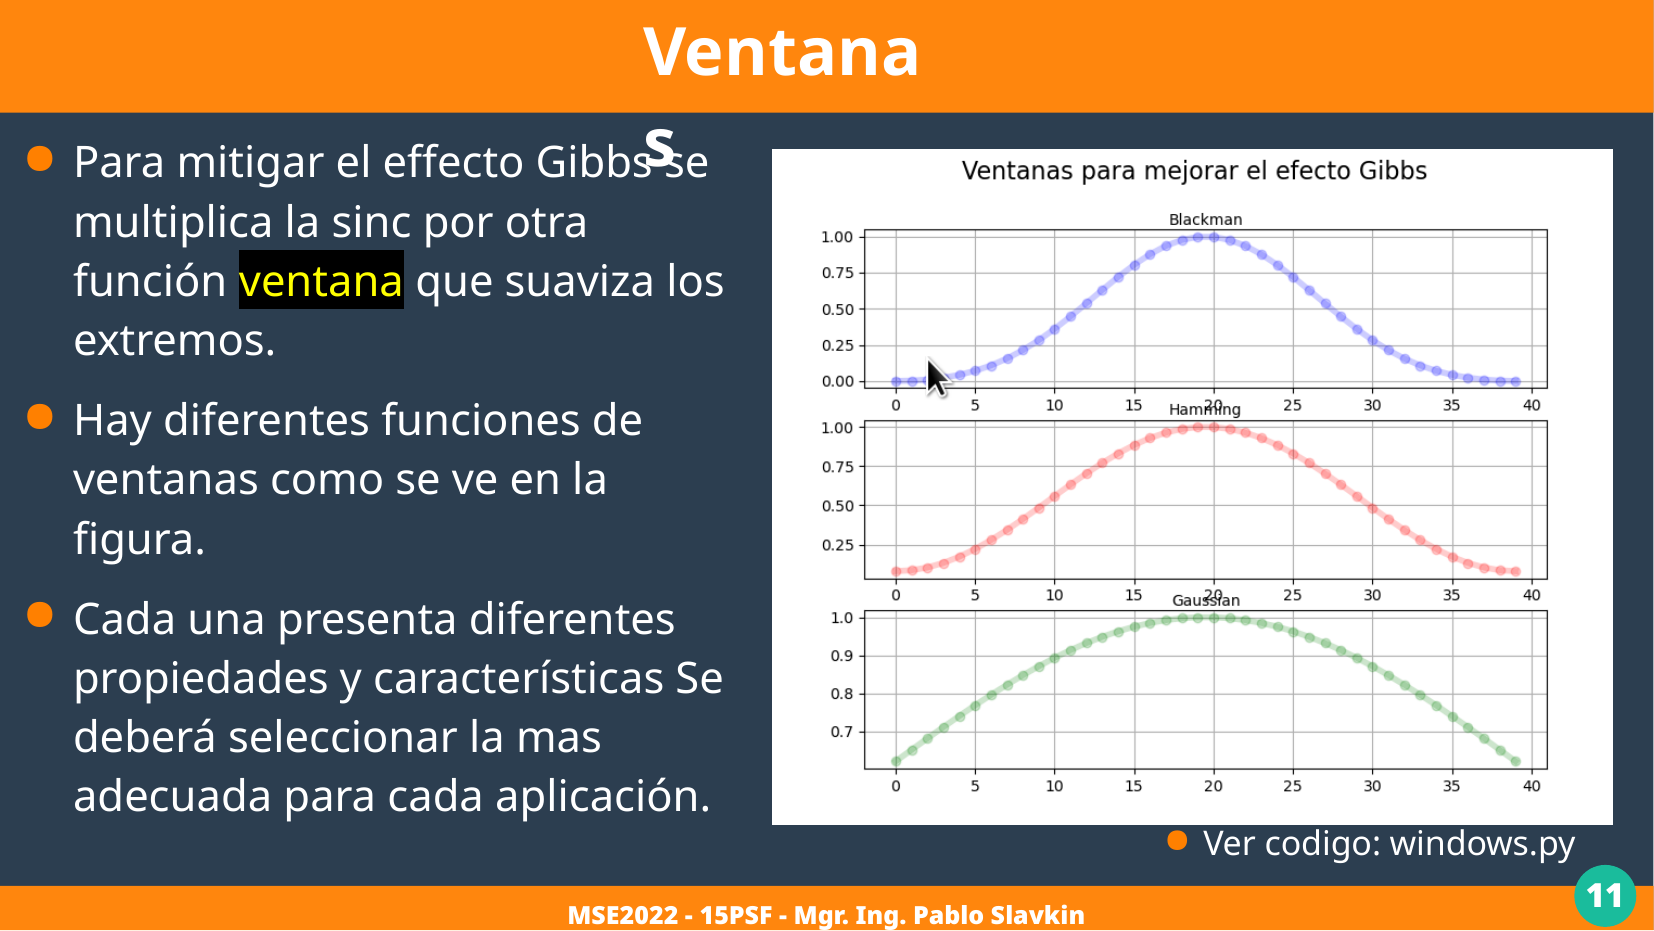

# Ventanas
Para mitigar el effecto Gibbs se multiplica la sinc por otra función ventana que suaviza los extremos.
Hay diferentes funciones de ventanas como se ve en la figura.
Cada una presenta diferentes propiedades y características Se deberá seleccionar la mas adecuada para cada aplicación.
Ver codigo: windows.py
MSE2022 - 15PSF - Mgr. Ing. Pablo Slavkin